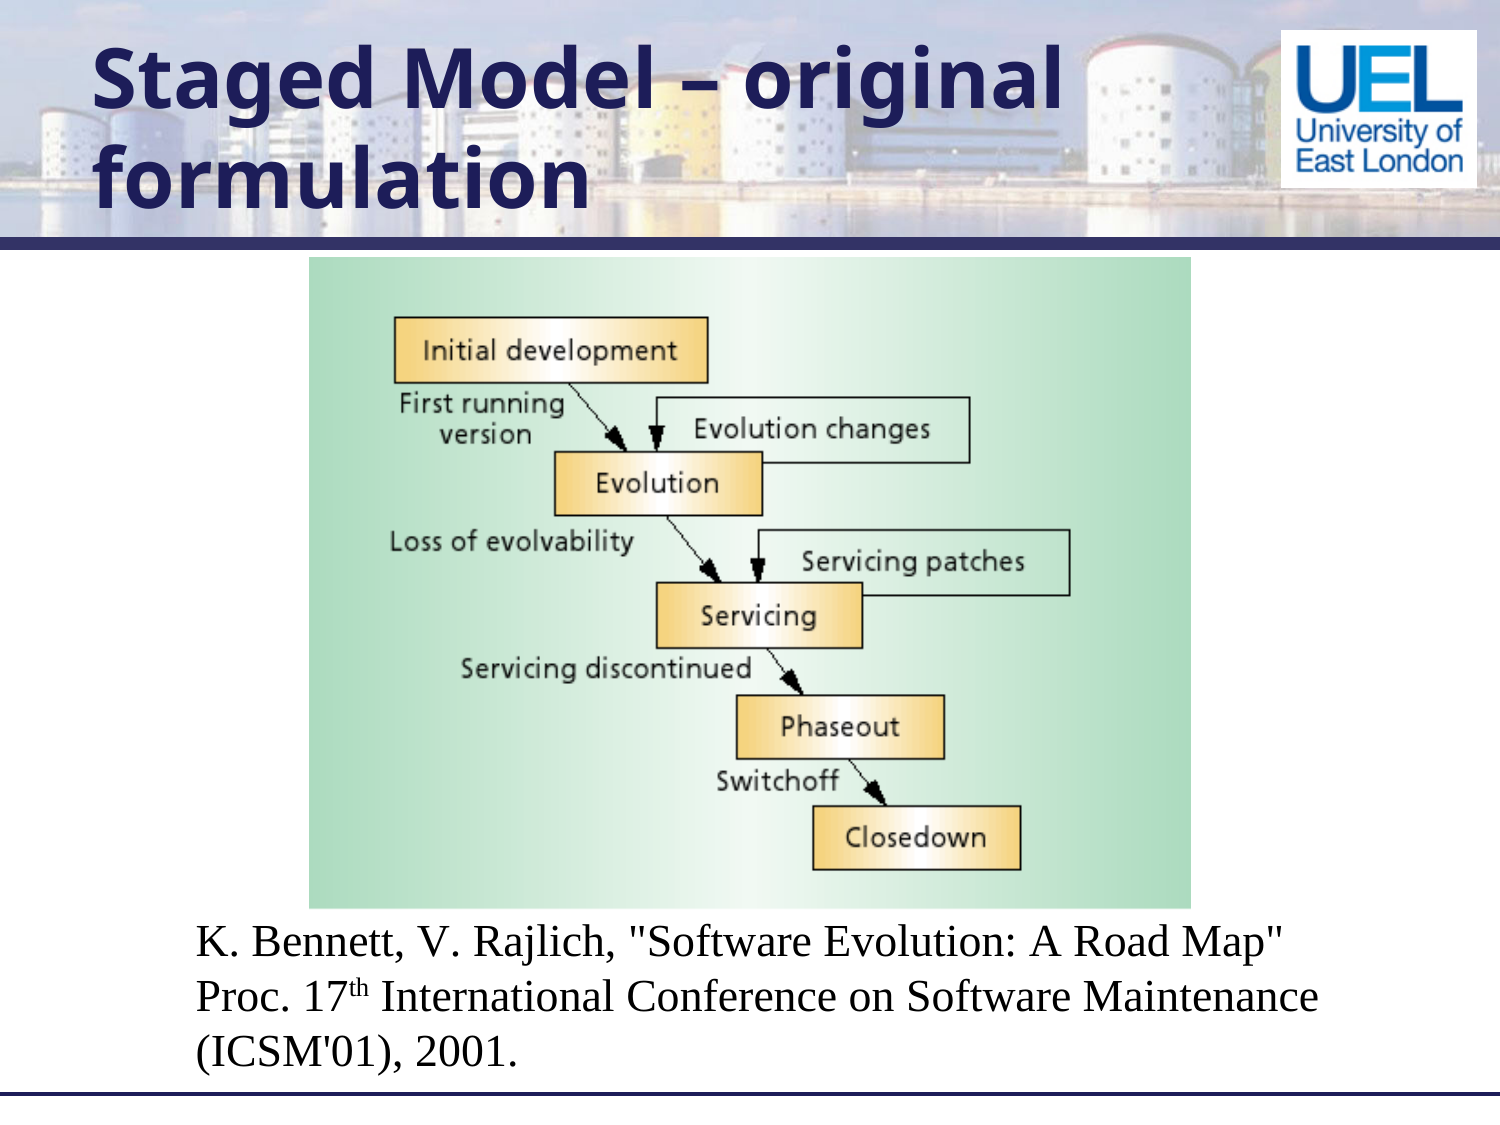

# Staged Model – original formulation
K. Bennett, V. Rajlich, "Software Evolution: A Road Map"
Proc. 17th International Conference on Software Maintenance
(ICSM'01), 2001.